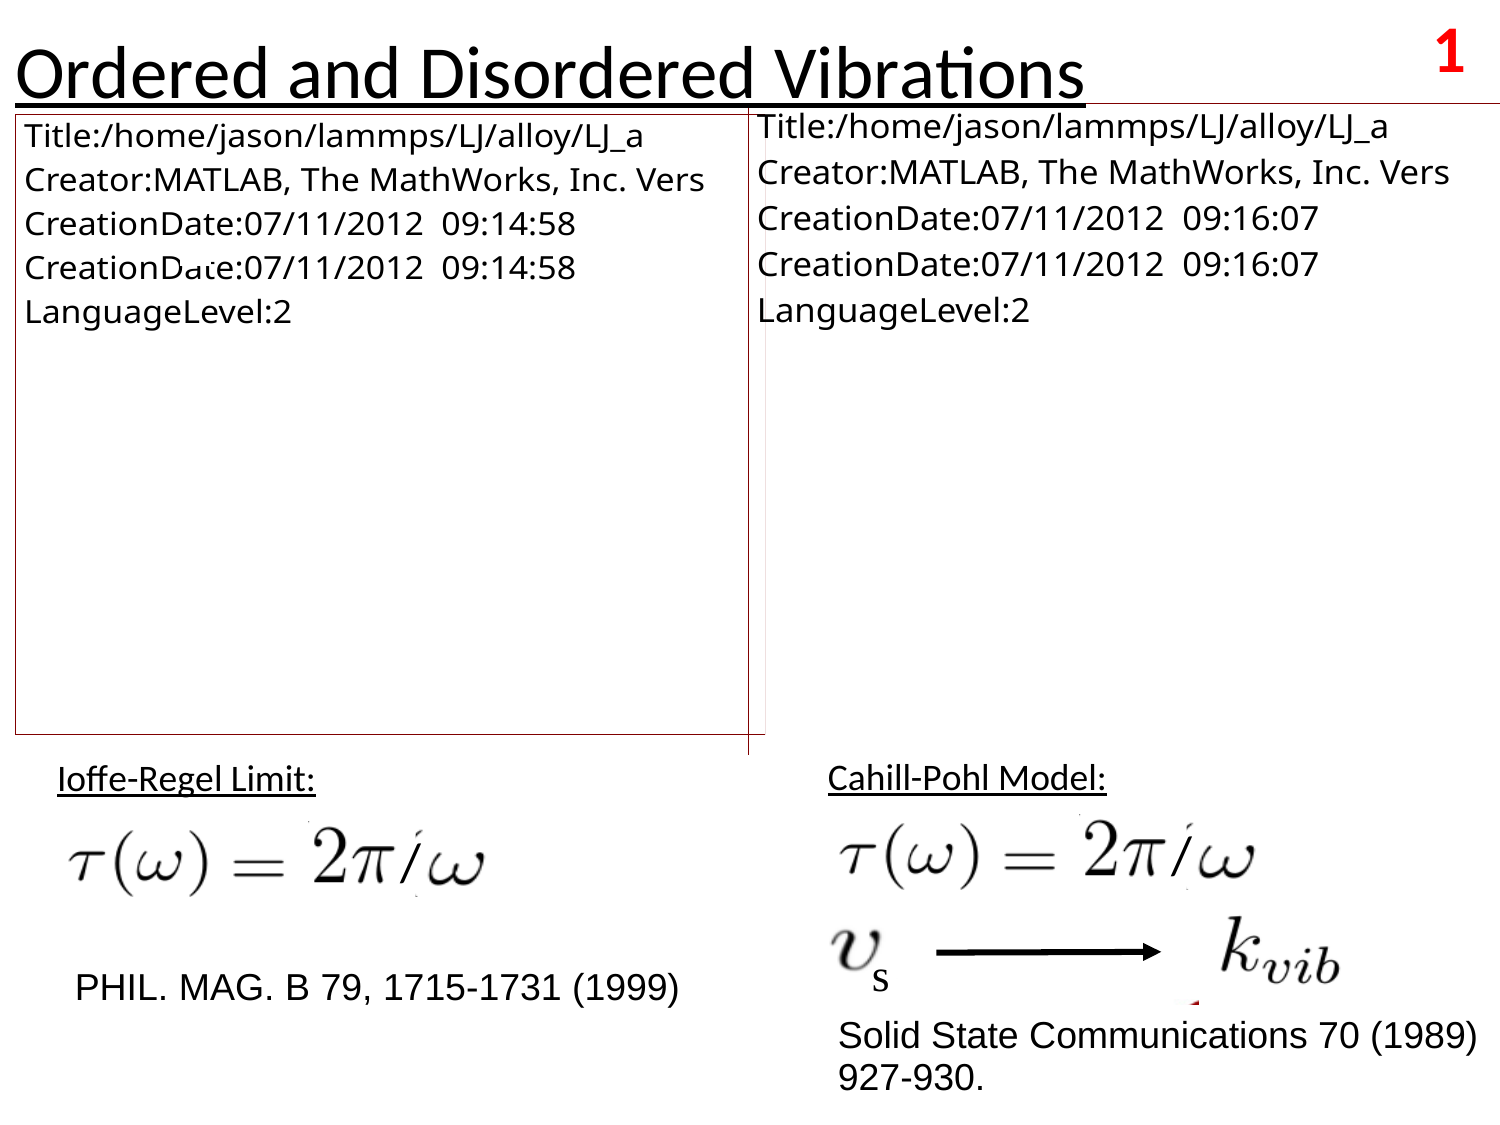

# Ordered and Disordered Vibrations
1
Cahill-Pohl Model:
Ioffe-Regel Limit:
/
/
s
PHIL. MAG. B 79, 1715-1731 (1999)
Solid State Communications 70 (1989) 927-930.